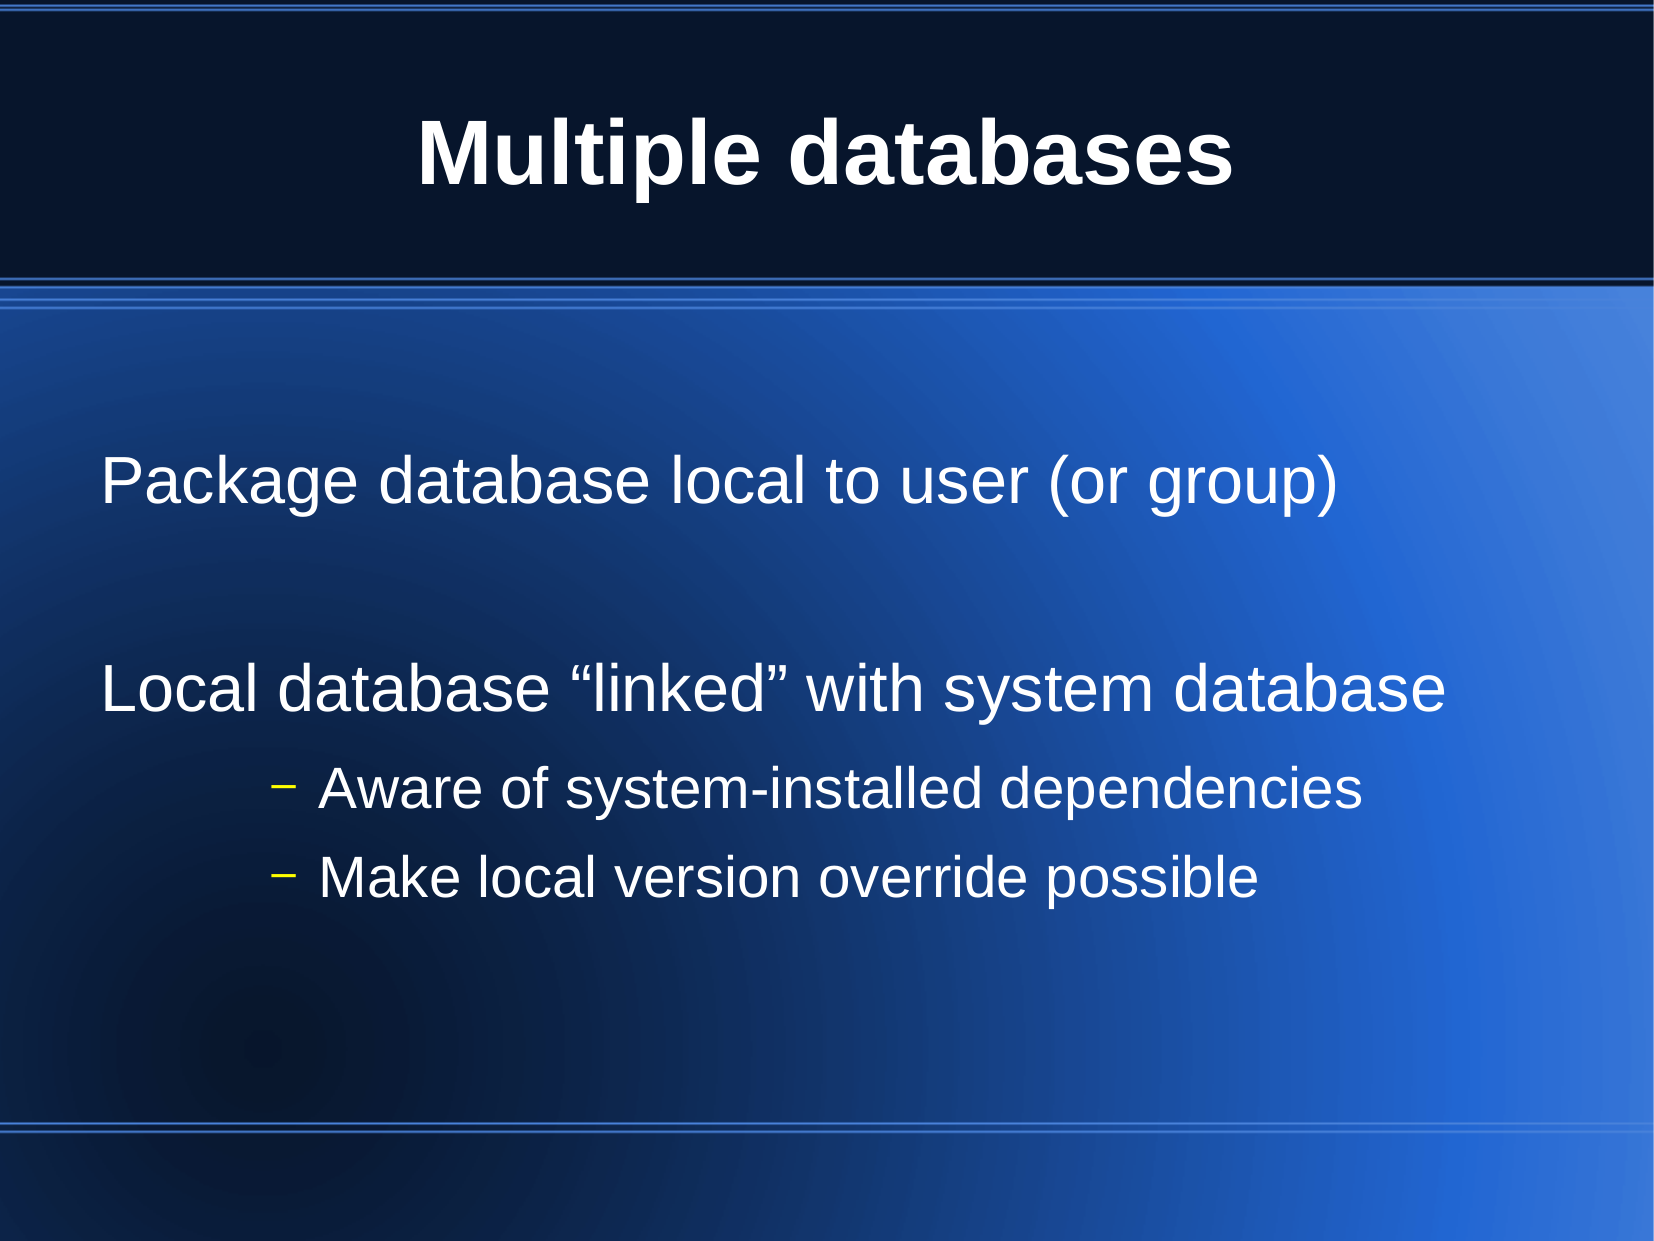

# Multiple databases
Package database local to user (or group)
Local database “linked” with system database
Aware of system-installed dependencies
Make local version override possible